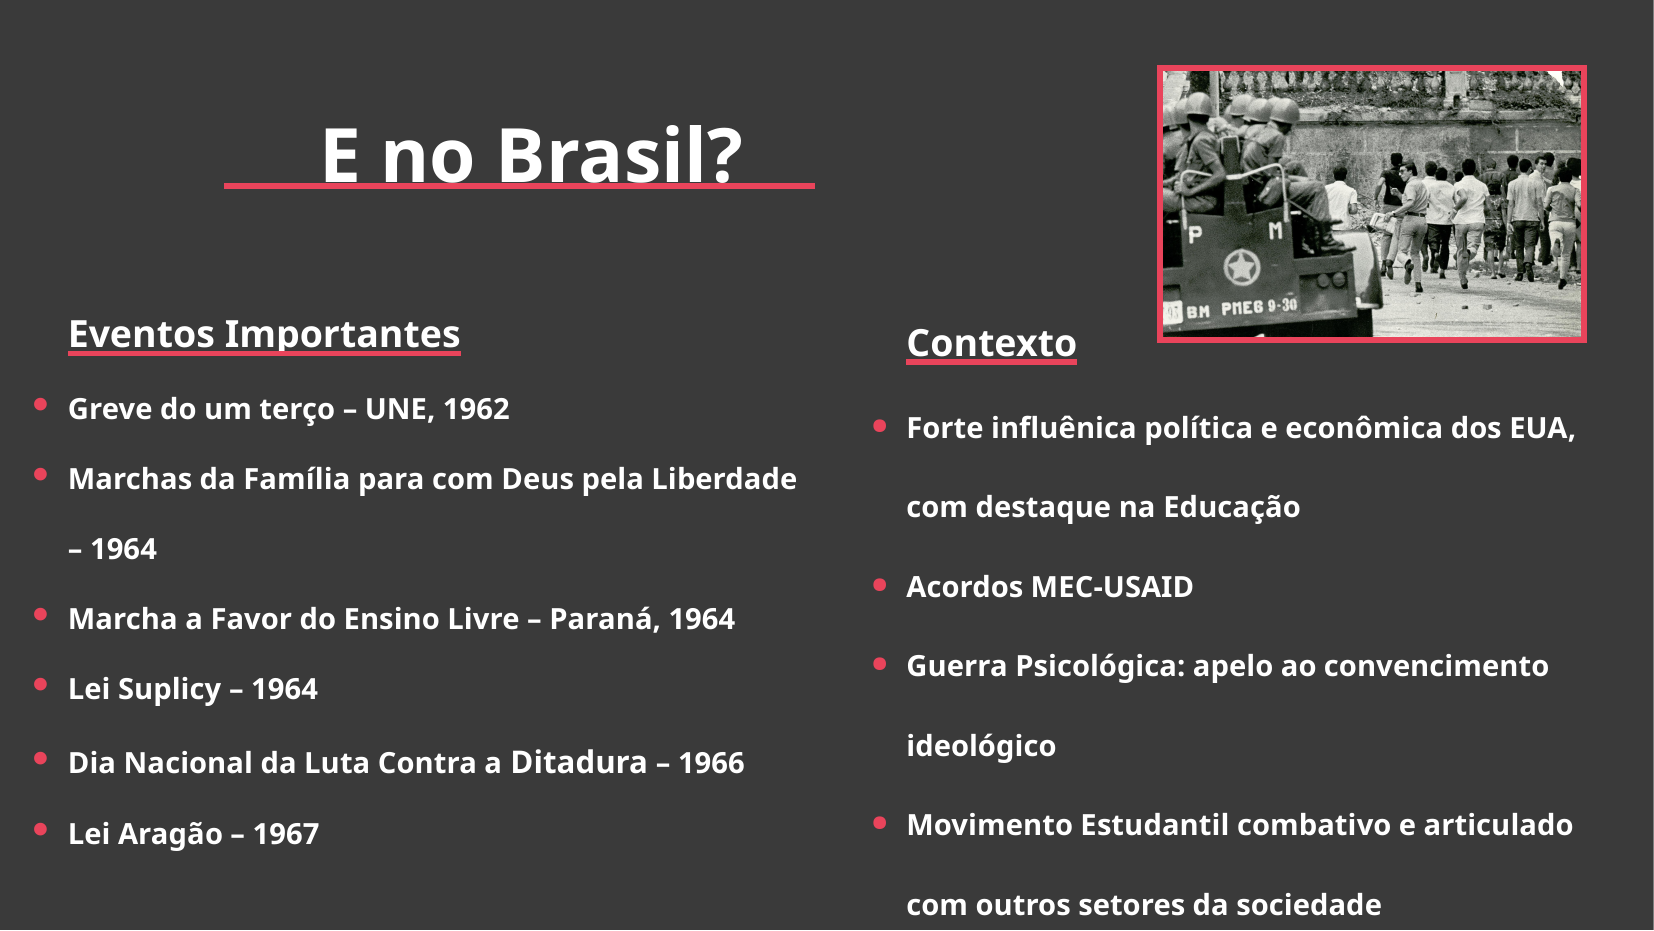

E no Brasil?
Eventos Importantes
Greve do um terço – UNE, 1962
Marchas da Família para com Deus pela Liberdade – 1964
Marcha a Favor do Ensino Livre – Paraná, 1964
Lei Suplicy – 1964
Dia Nacional da Luta Contra a Ditadura – 1966
Lei Aragão – 1967
Contexto
Forte influênica política e econômica dos EUA, com destaque na Educação
Acordos MEC-USAID
Guerra Psicológica: apelo ao convencimento ideológico
Movimento Estudantil combativo e articulado com outros setores da sociedade